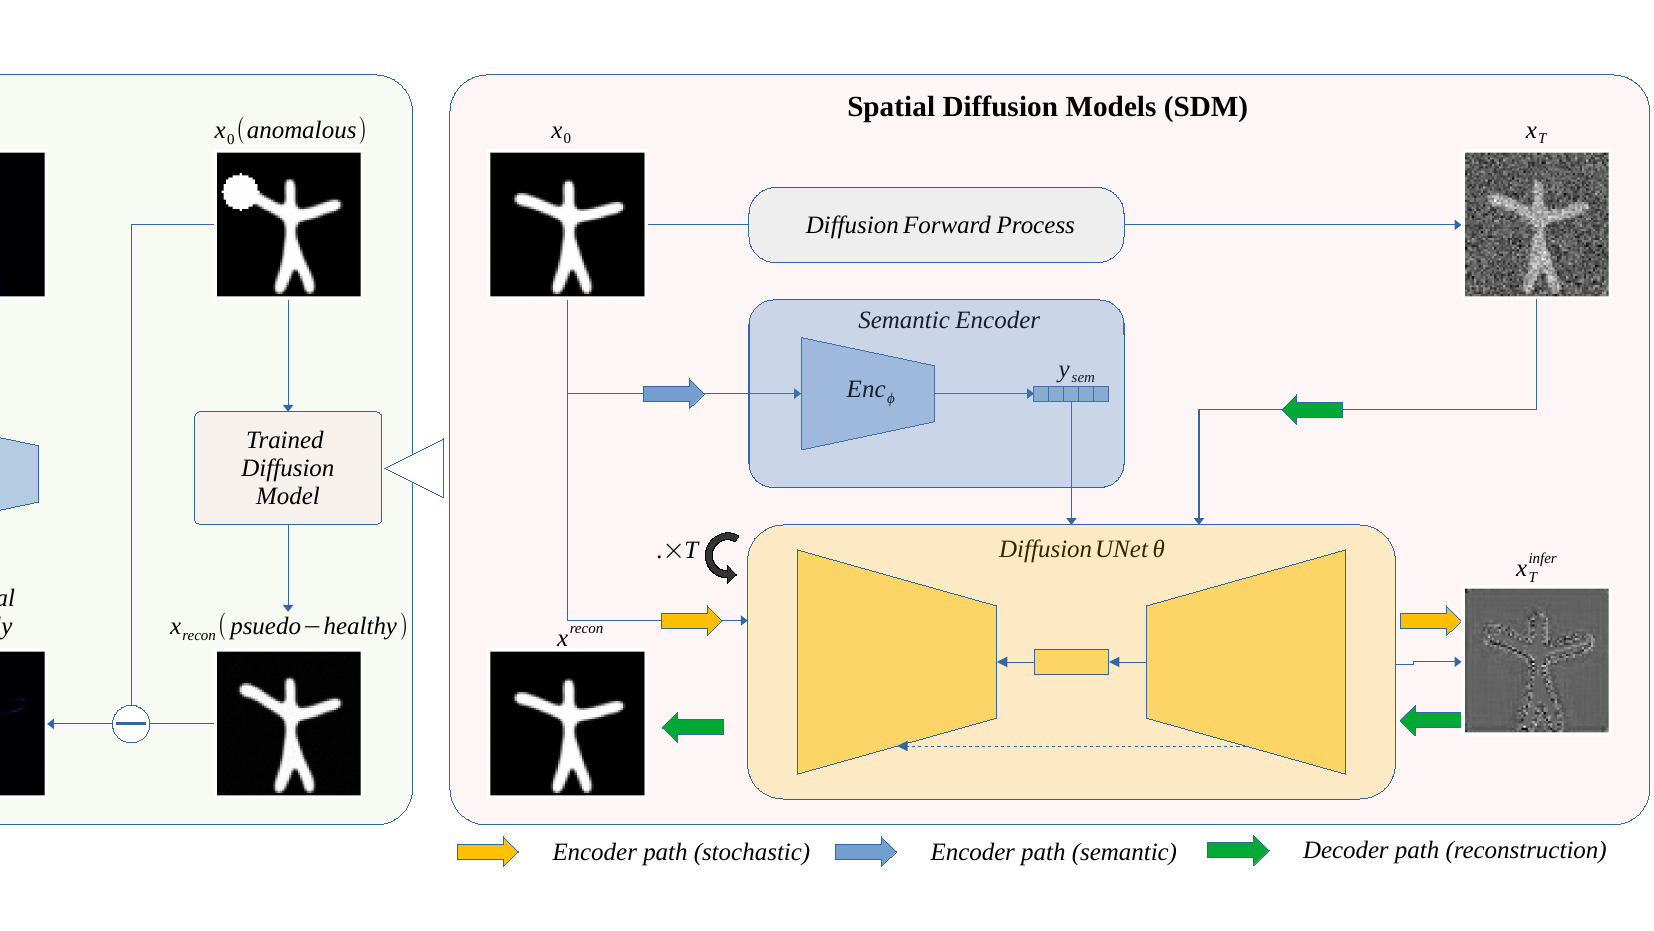

Spatial Diffusion Models (SDM)
Anomaly Detection (Inference)
LAF
segmentation
Trained
Diffusion Model
Potential anomaly
Decoder path (reconstruction)
Encoder path (stochastic)
Encoder path (semantic)
Denoising step (DDIM)